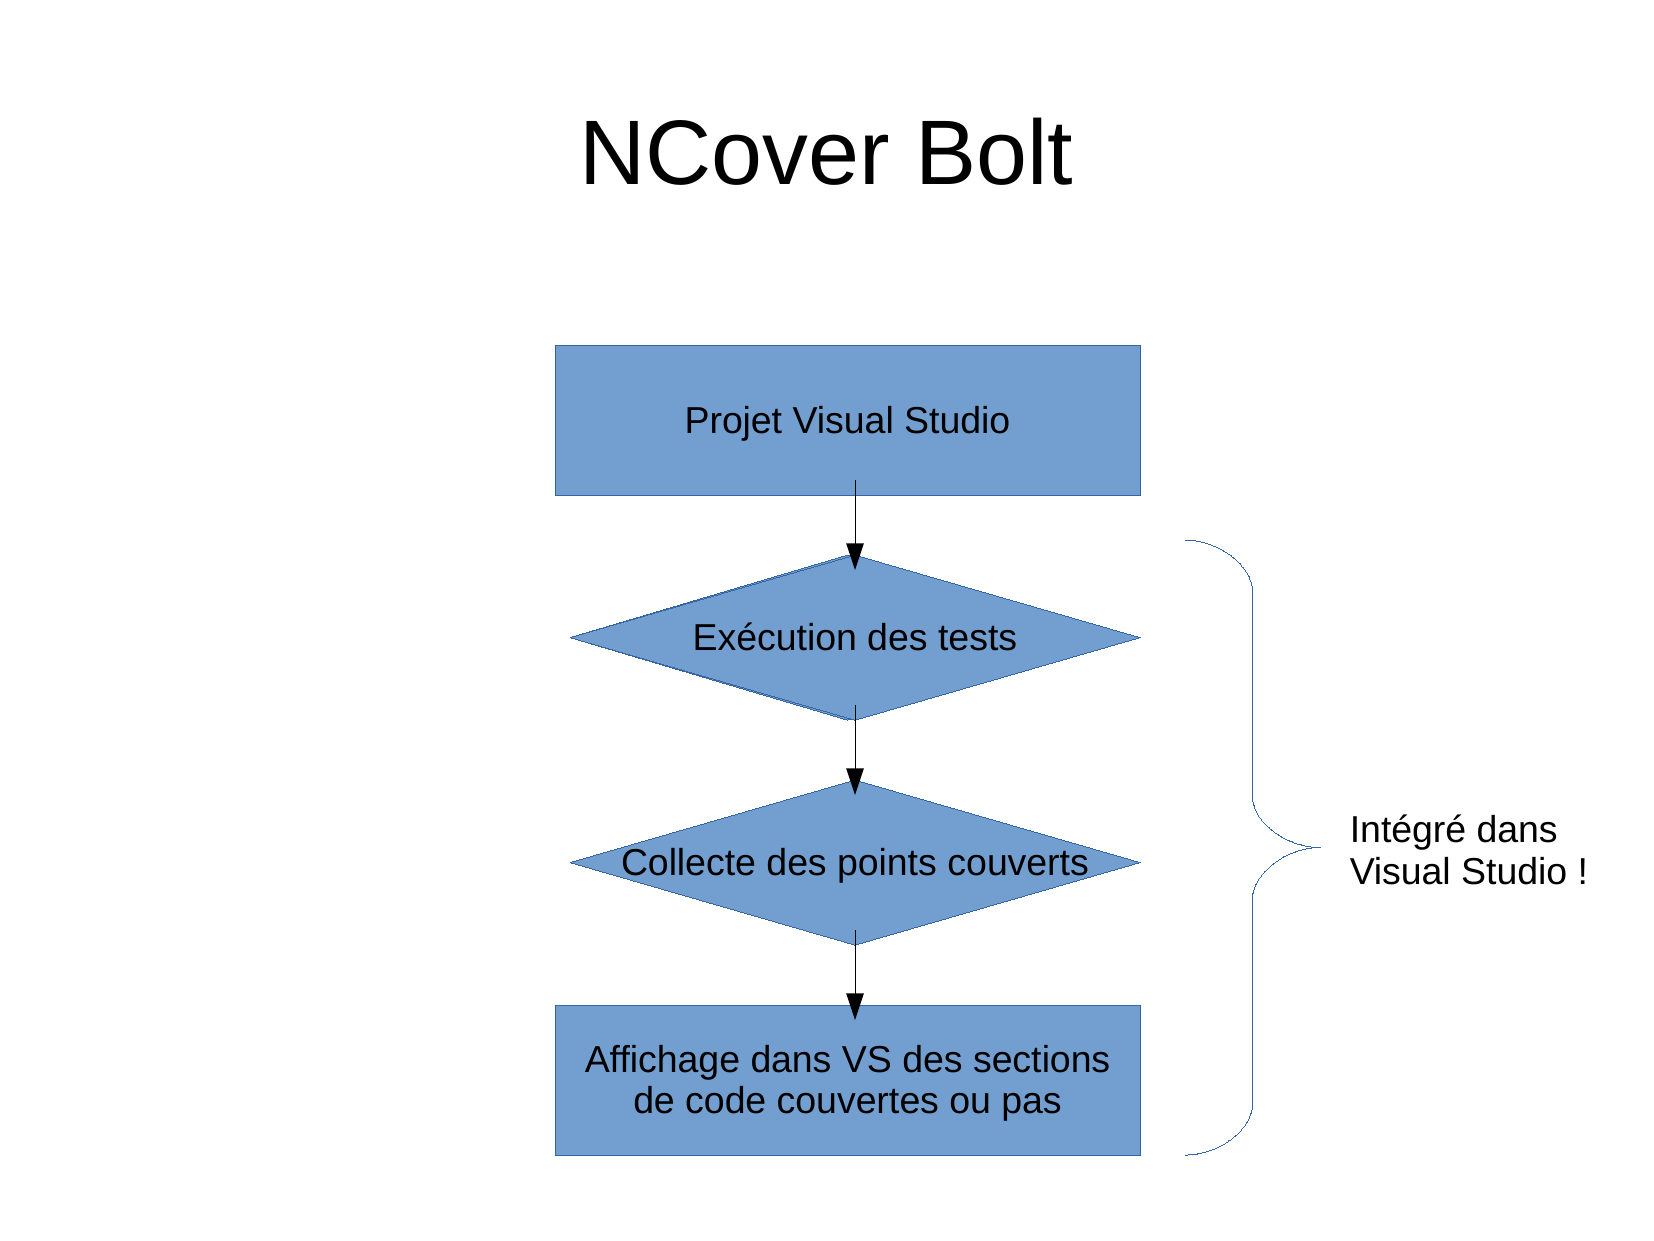

# NCover Bolt
Projet Visual Studio
Exécution des tests
Exécution des tests
Collecte des points couverts
Intégré dans
Visual Studio !
Affichage dans VS des sections
de code couvertes ou pas